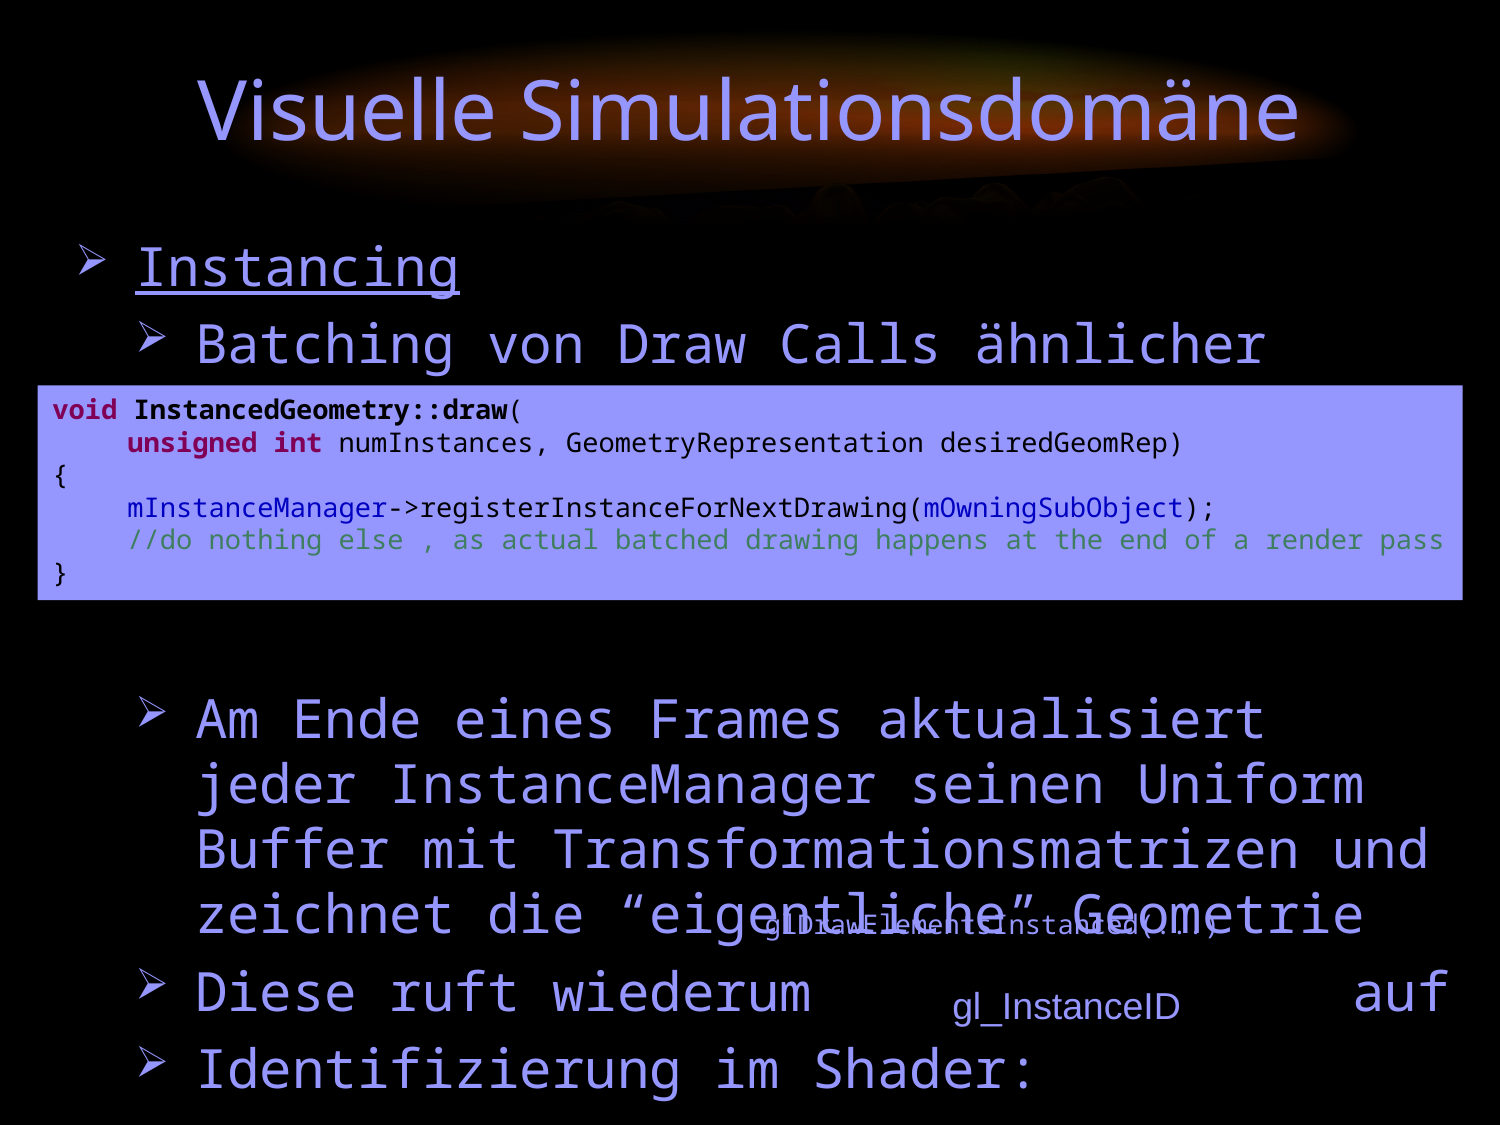

Visuelle Simulationsdomäne
Instancing
Batching von Draw Calls ähnlicher Objekte
Am Ende eines Frames aktualisiert jeder InstanceManager seinen Uniform Buffer mit Transformationsmatrizen und zeichnet die “eigentliche” Geometrie
Diese ruft wiederum 							 auf
Identifizierung im Shader:
void InstancedGeometry::draw(
	unsigned int numInstances, GeometryRepresentation desiredGeomRep)
{
	mInstanceManager->registerInstanceForNextDrawing(mOwningSubObject);
	//do nothing else , as actual batched drawing happens at the end of a render pass
}
glDrawElementsInstanced(...)
gl_InstanceID